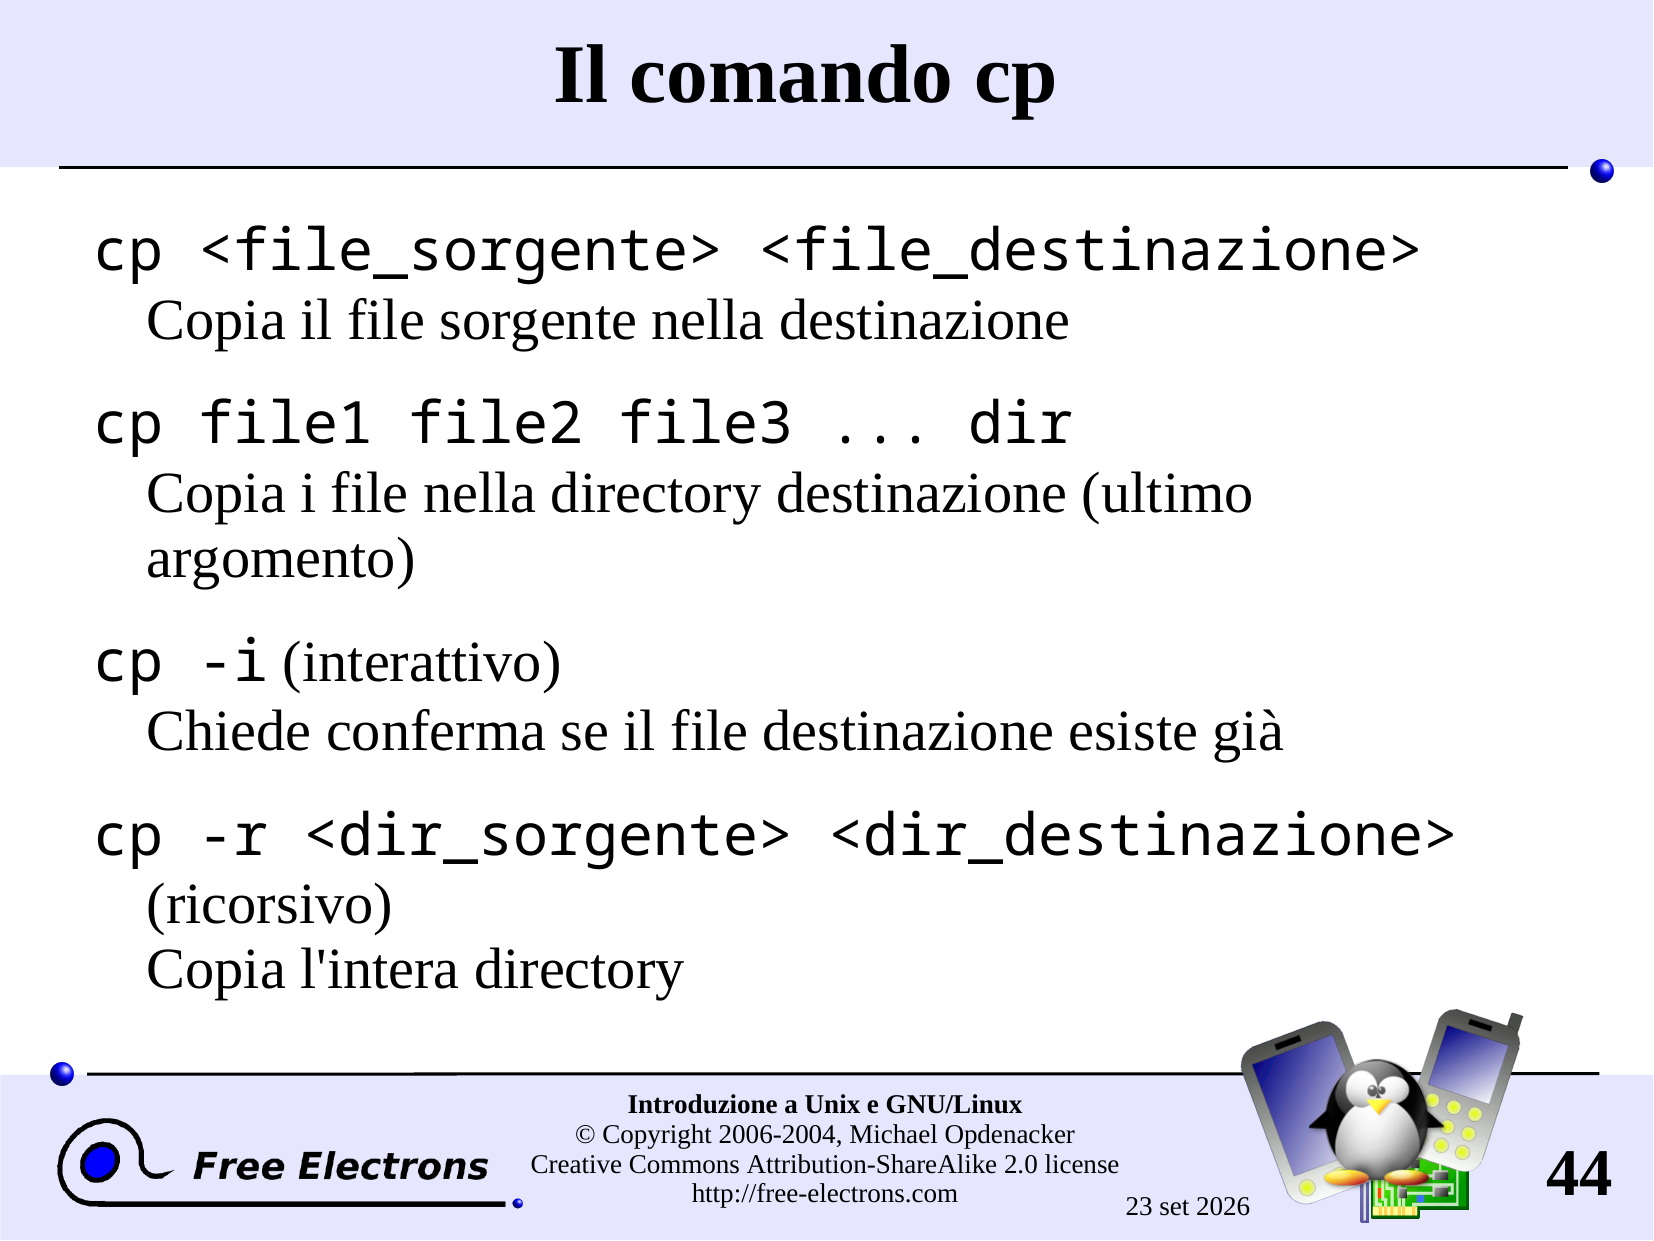

# Il comando cp
cp <file_sorgente> <file_destinazione>
Copia il file sorgente nella destinazione
cp file1 file2 file3 ... dir
Copia i file nella directory destinazione (ultimo argomento)
cp -i (interattivo)
Chiede conferma se il file destinazione esiste già
cp -r <dir_sorgente> <dir_destinazione> (ricorsivo)
Copia l'intera directory